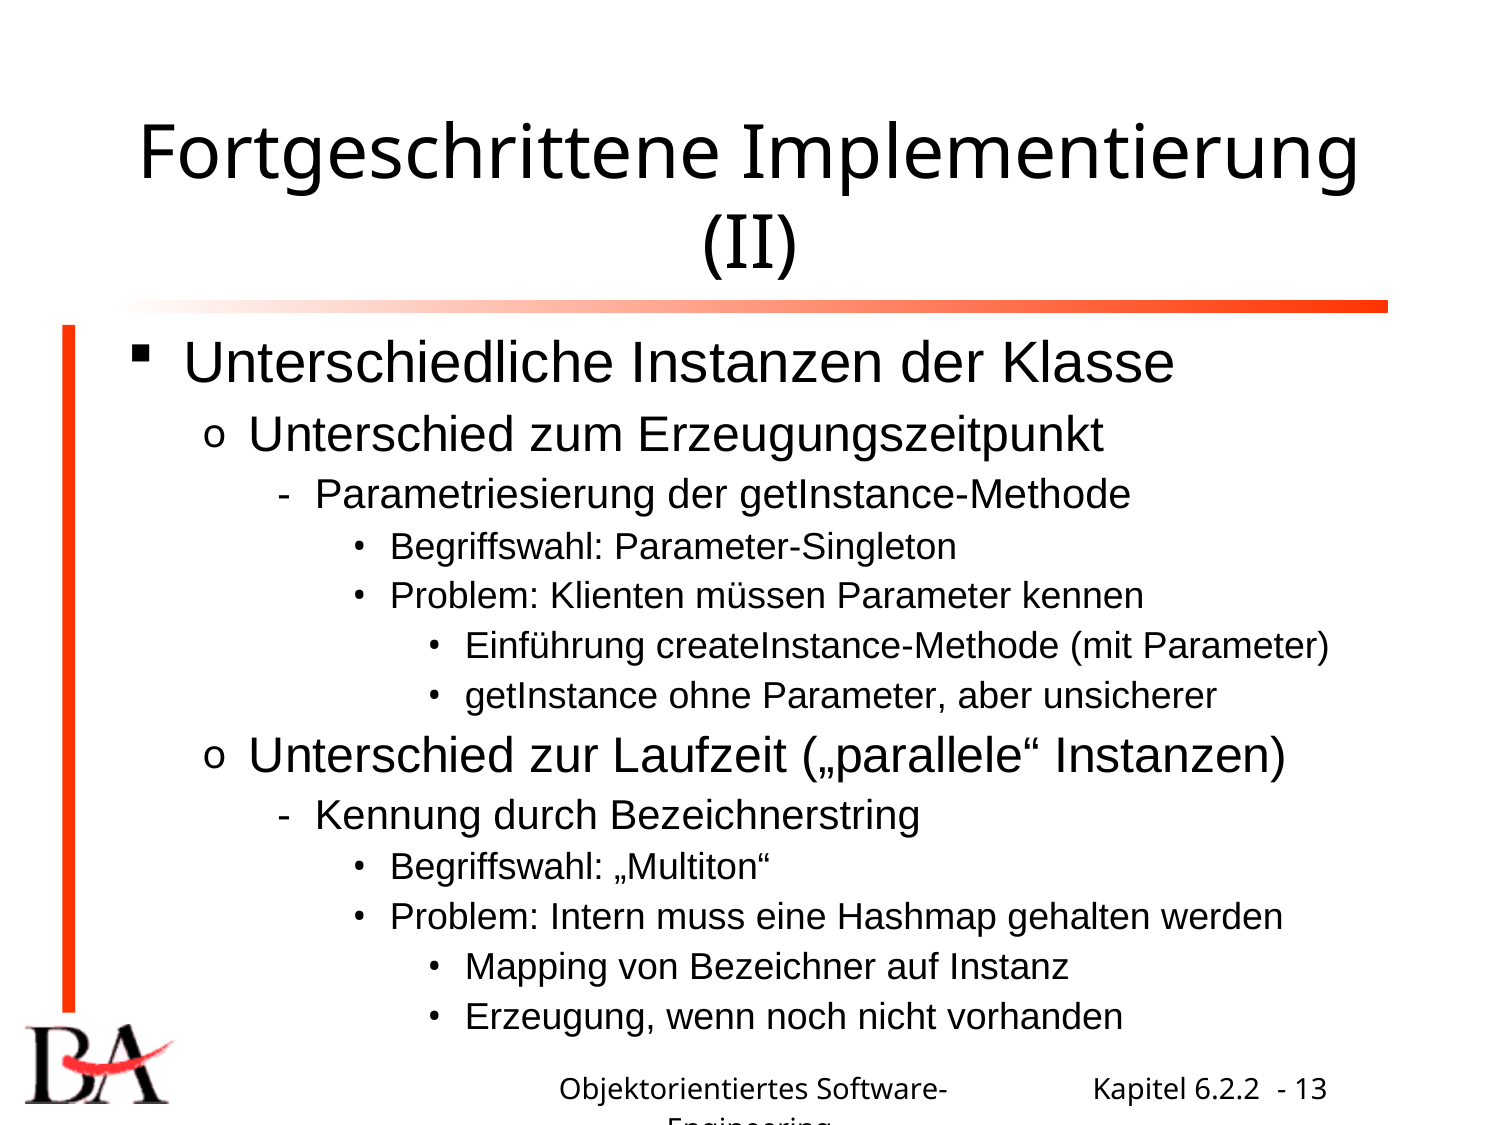

# Fortgeschrittene Implementierung (II)
Unterschiedliche Instanzen der Klasse
Unterschied zum Erzeugungszeitpunkt
Parametriesierung der getInstance-Methode
Begriffswahl: Parameter-Singleton
Problem: Klienten müssen Parameter kennen
Einführung createInstance-Methode (mit Parameter)
getInstance ohne Parameter, aber unsicherer
Unterschied zur Laufzeit („parallele“ Instanzen)
Kennung durch Bezeichnerstring
Begriffswahl: „Multiton“
Problem: Intern muss eine Hashmap gehalten werden
Mapping von Bezeichner auf Instanz
Erzeugung, wenn noch nicht vorhanden
13